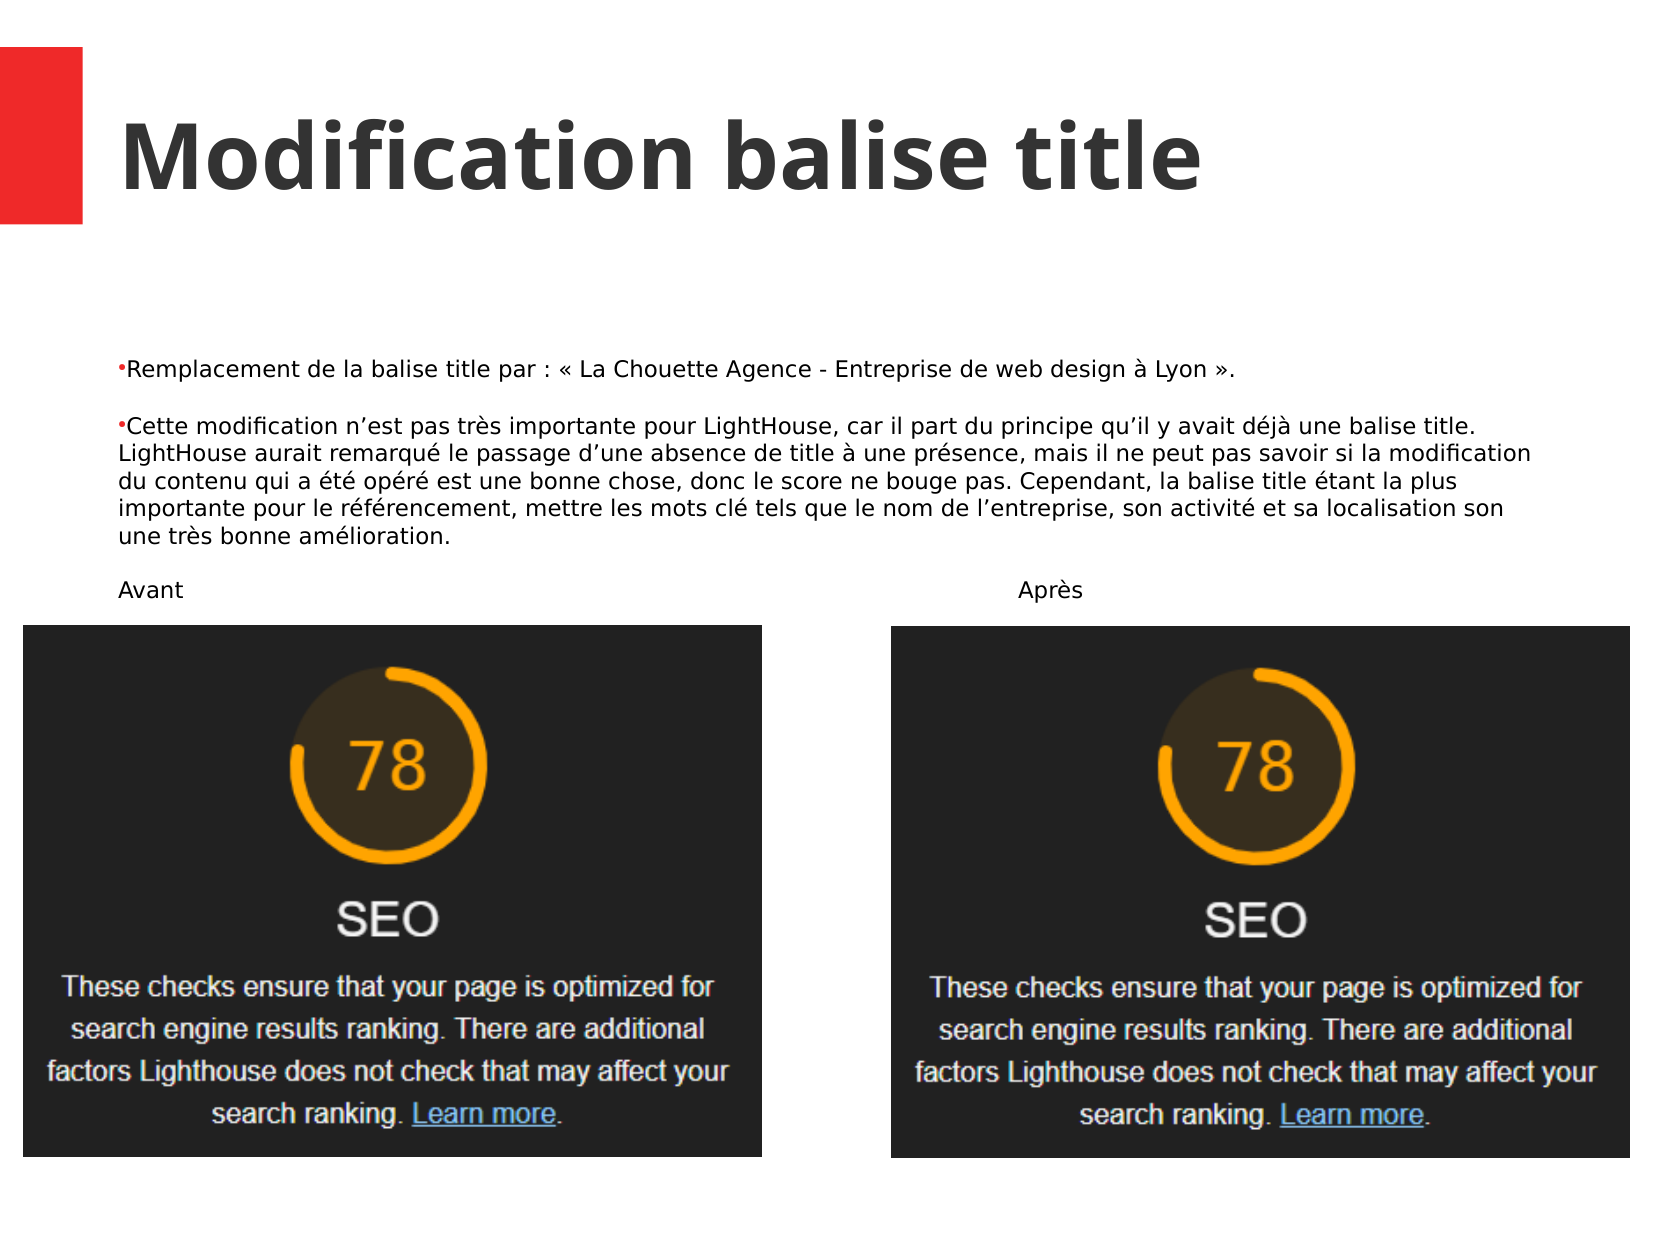

# Modification balise title
Remplacement de la balise title par : « La Chouette Agence - Entreprise de web design à Lyon ».
Cette modification n’est pas très importante pour LightHouse, car il part du principe qu’il y avait déjà une balise title. LightHouse aurait remarqué le passage d’une absence de title à une présence, mais il ne peut pas savoir si la modification du contenu qui a été opéré est une bonne chose, donc le score ne bouge pas. Cependant, la balise title étant la plus importante pour le référencement, mettre les mots clé tels que le nom de l’entreprise, son activité et sa localisation son une très bonne amélioration.
Avant												Après